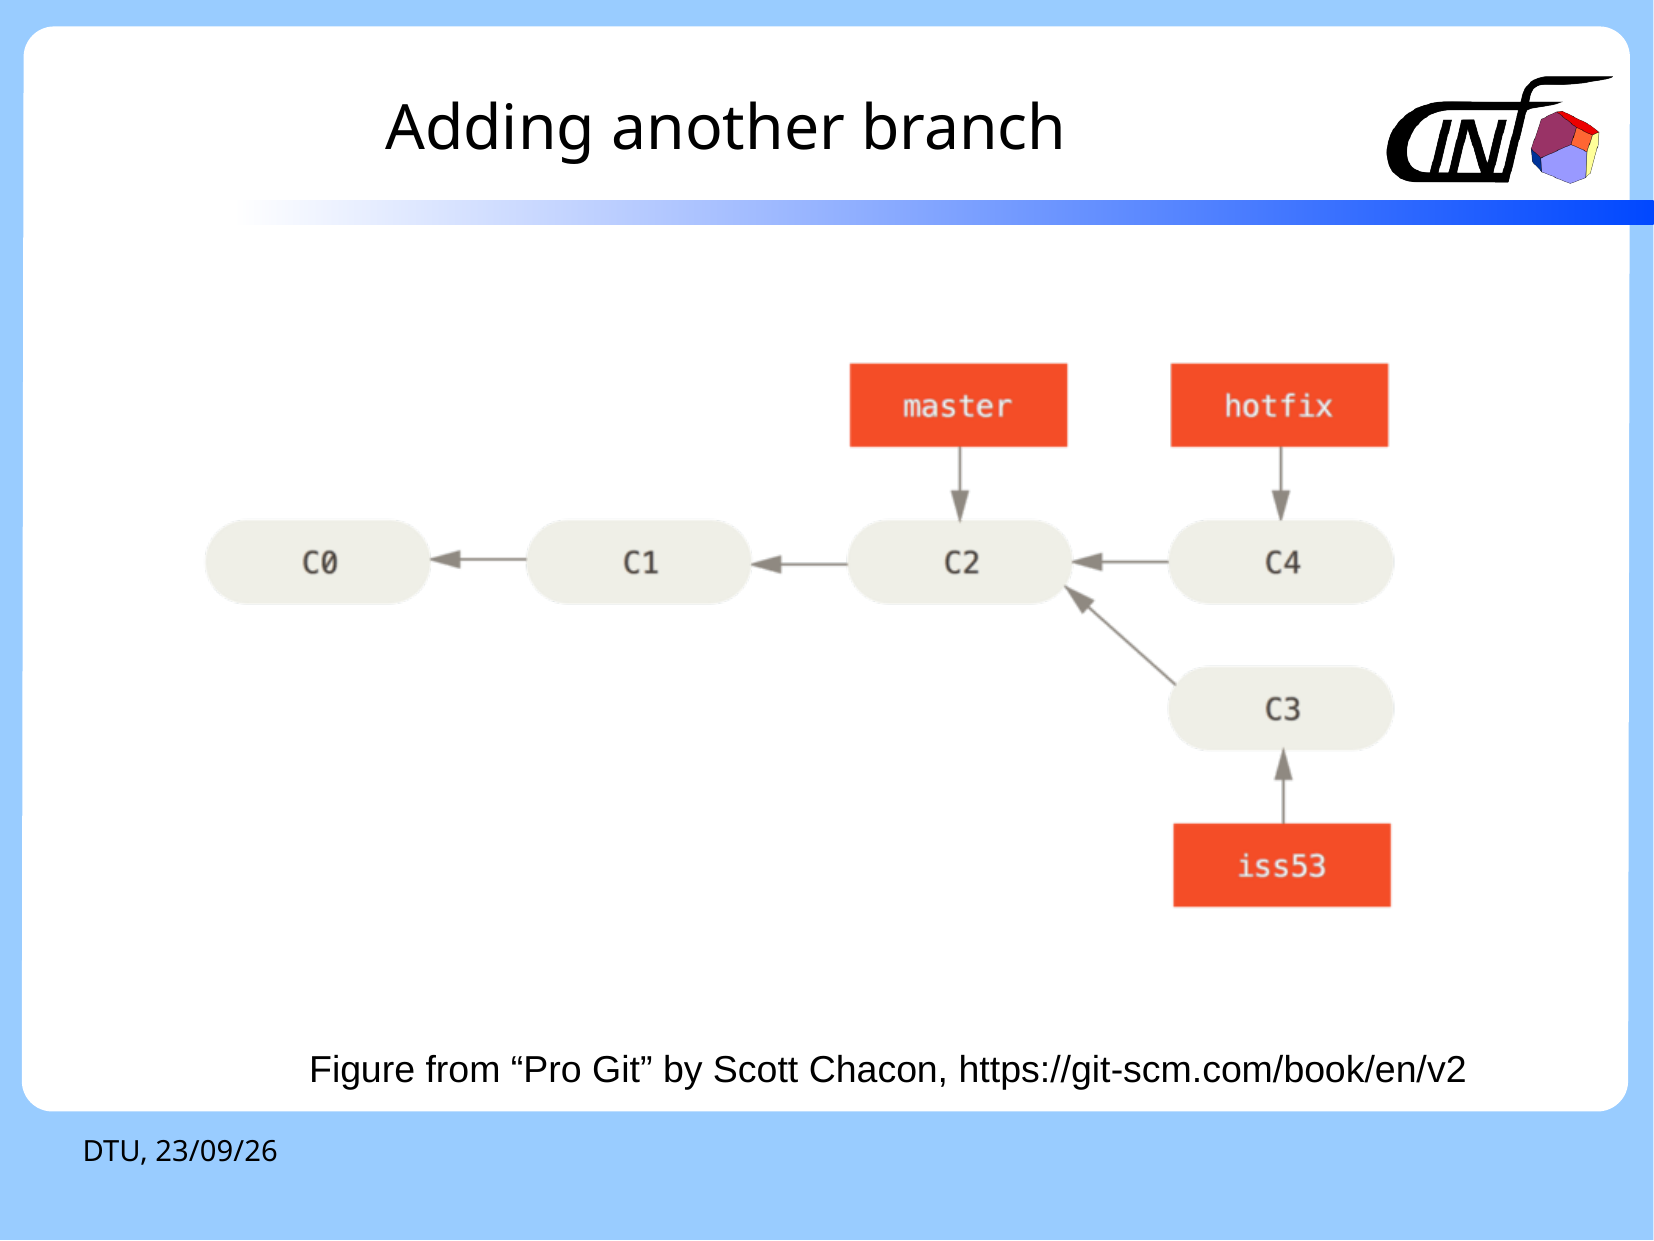

# Adding another branch
Figure from “Pro Git” by Scott Chacon, https://git-scm.com/book/en/v2